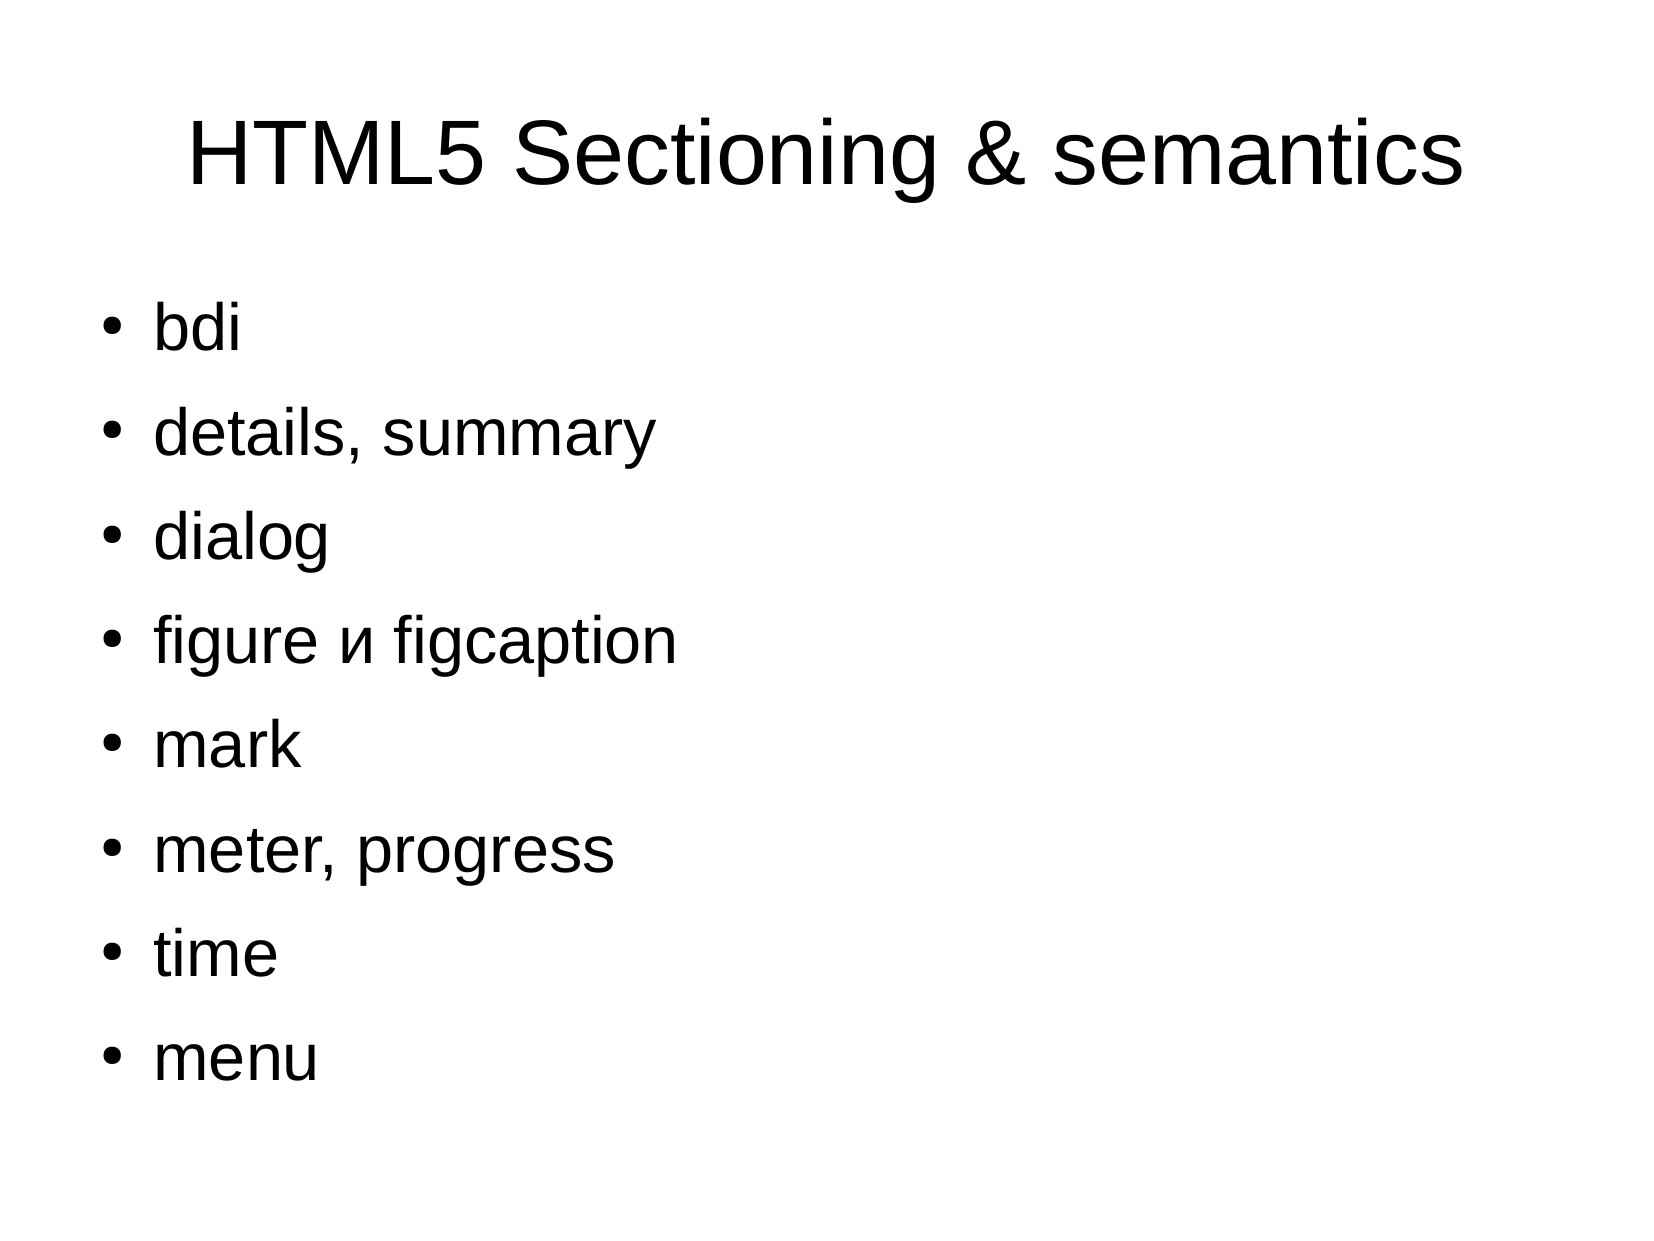

# HTML5 Sectioning & semantics
bdi
details, summary
dialog
figure и figcaption
mark
meter, progress
time
menu